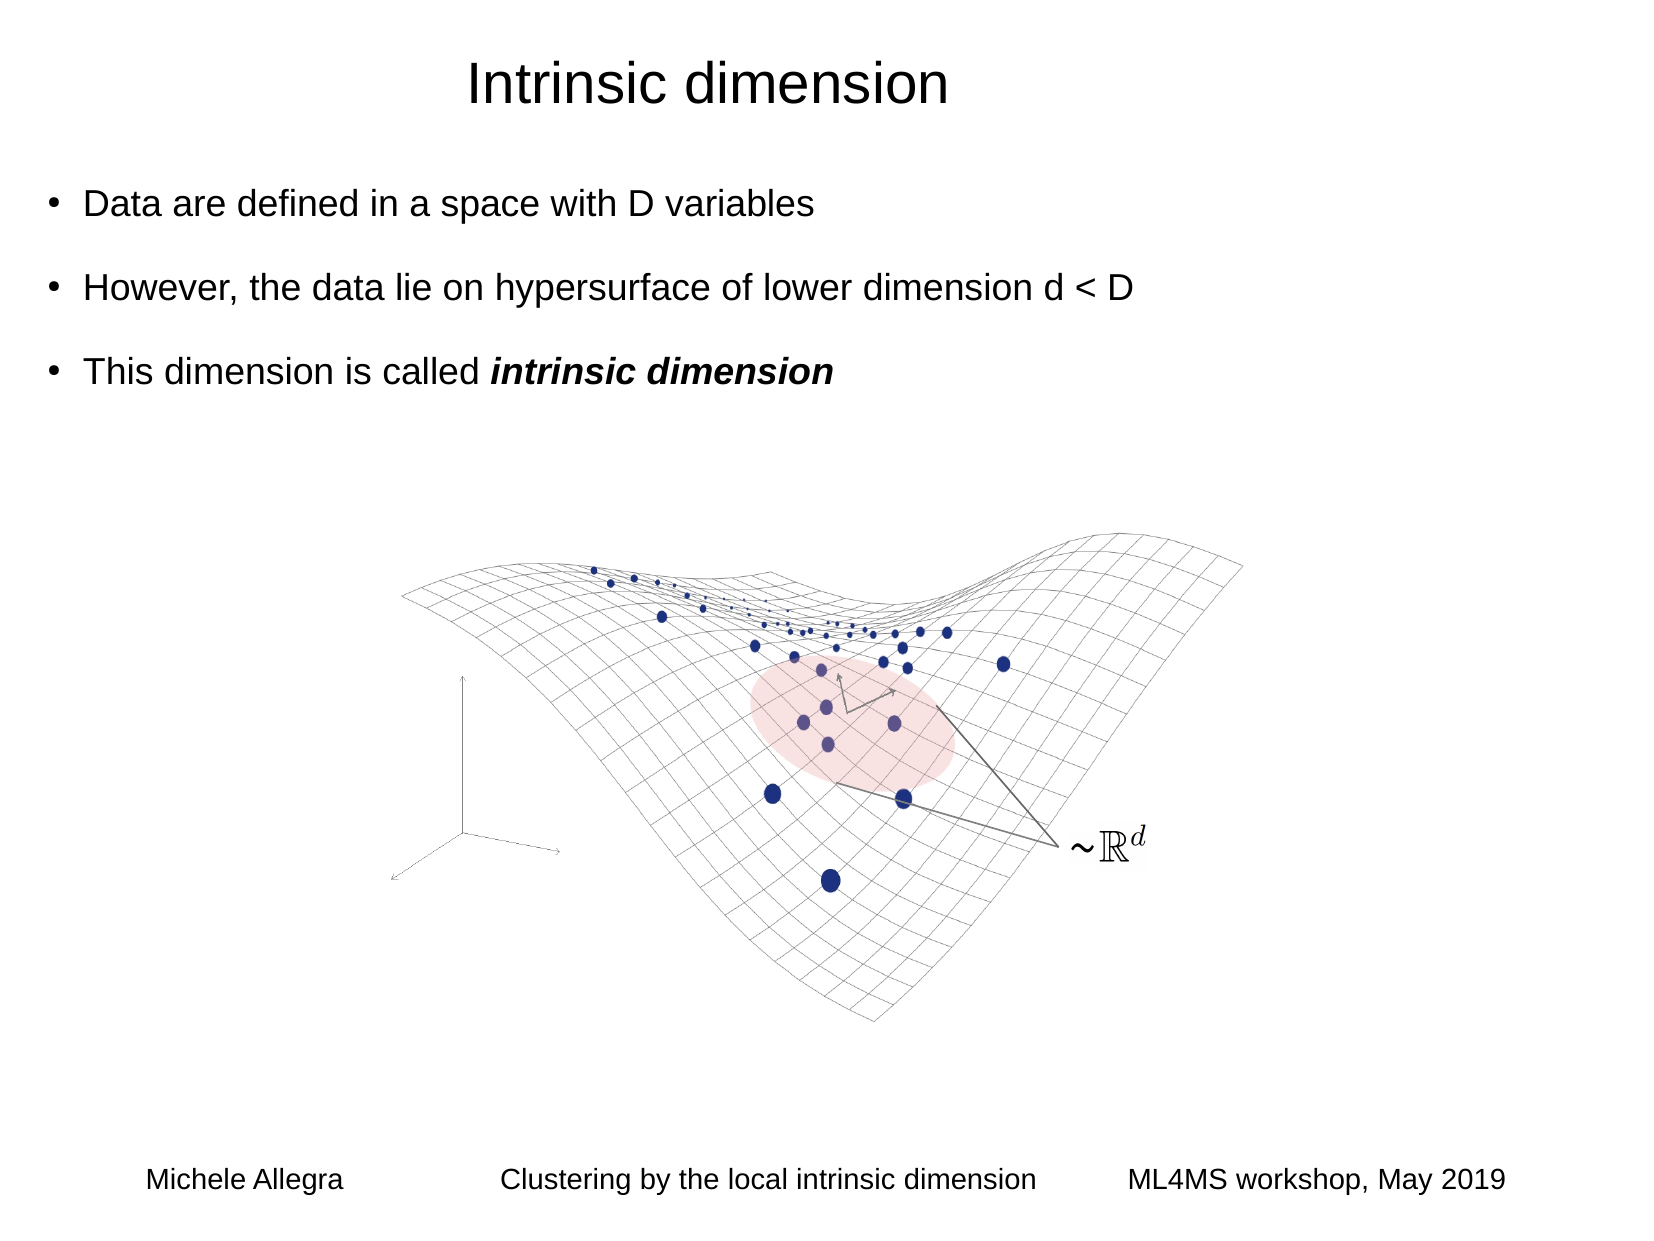

Intrinsic dimension
Data are defined in a space with D variables
However, the data lie on hypersurface of lower dimension d < D
This dimension is called intrinsic dimension
# Michele Allegra Clustering by the local intrinsic dimension ML4MS workshop, May 2019